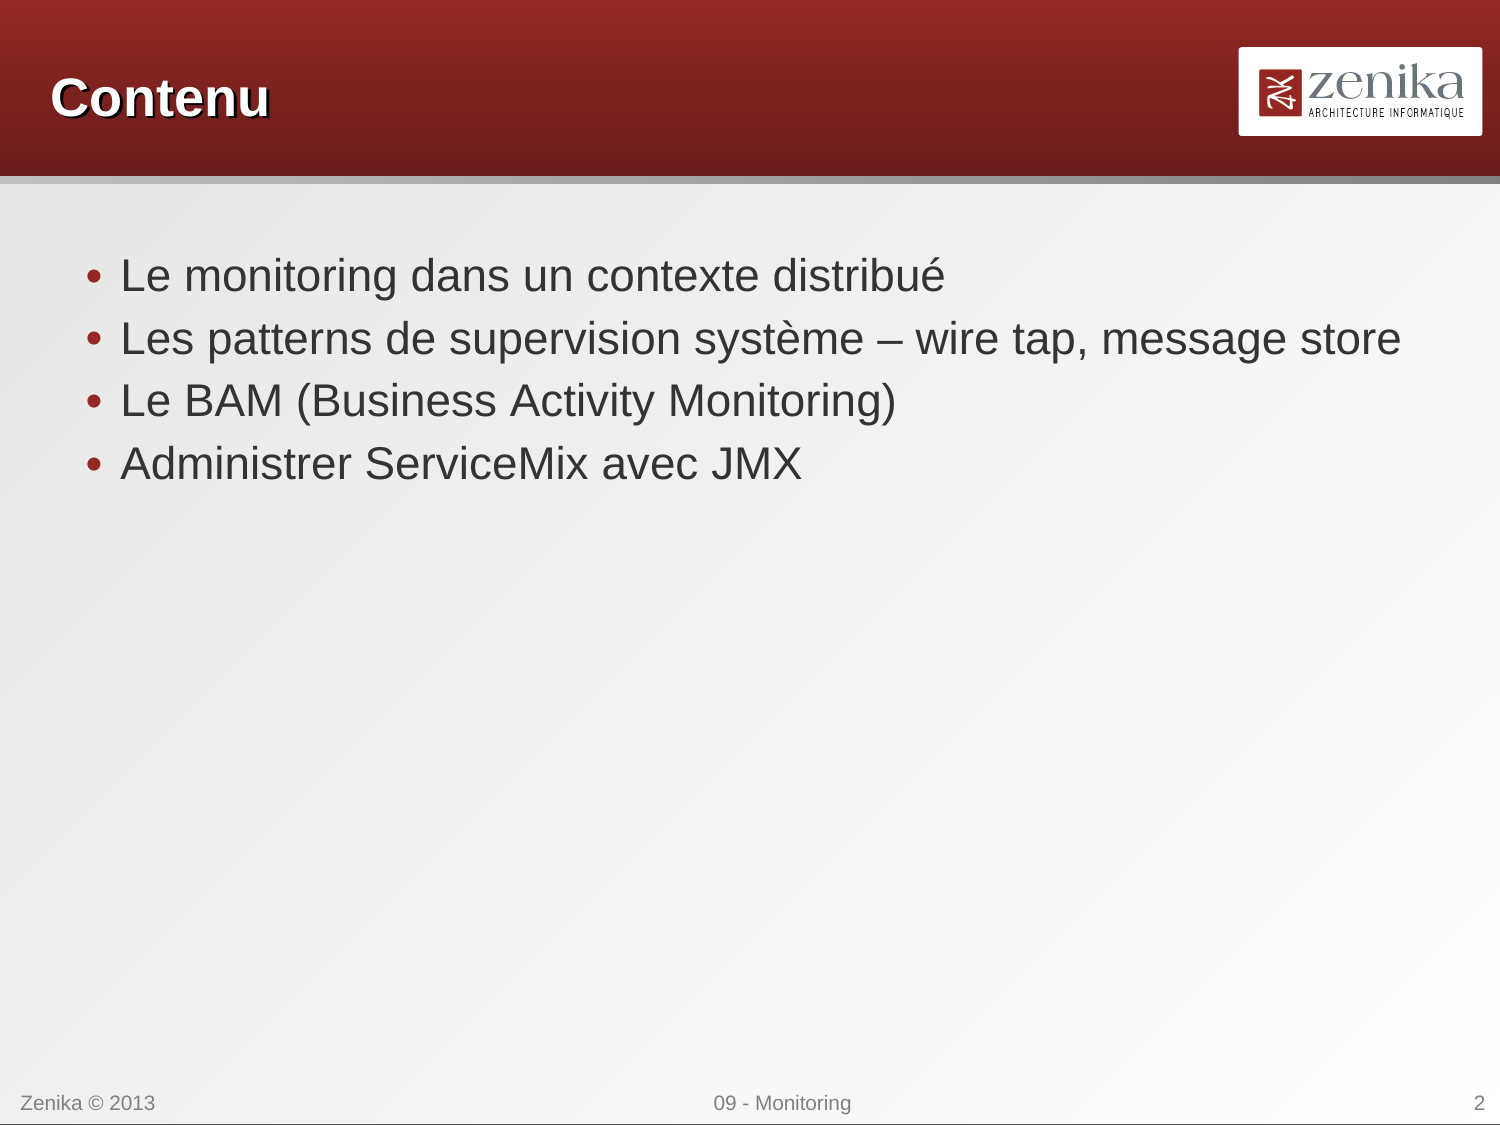

Contenu
# Le monitoring dans un contexte distribué
Les patterns de supervision système – wire tap, message store
Le BAM (Business Activity Monitoring)
Administrer ServiceMix avec JMX